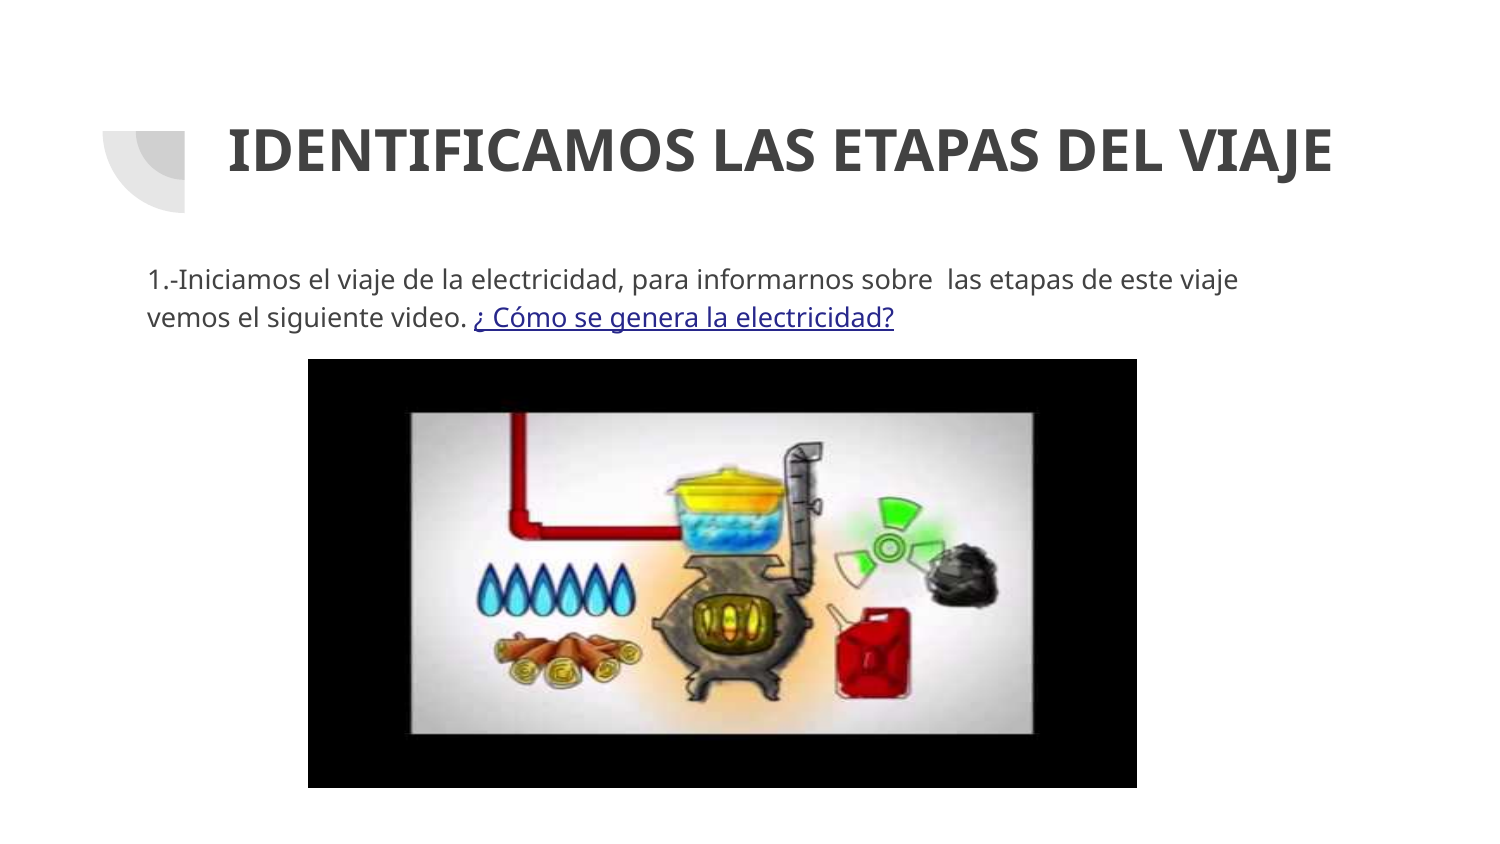

# IDENTIFICAMOS LAS ETAPAS DEL VIAJE
1.-Iniciamos el viaje de la electricidad, para informarnos sobre las etapas de este viaje vemos el siguiente video. ¿ Cómo se genera la electricidad?